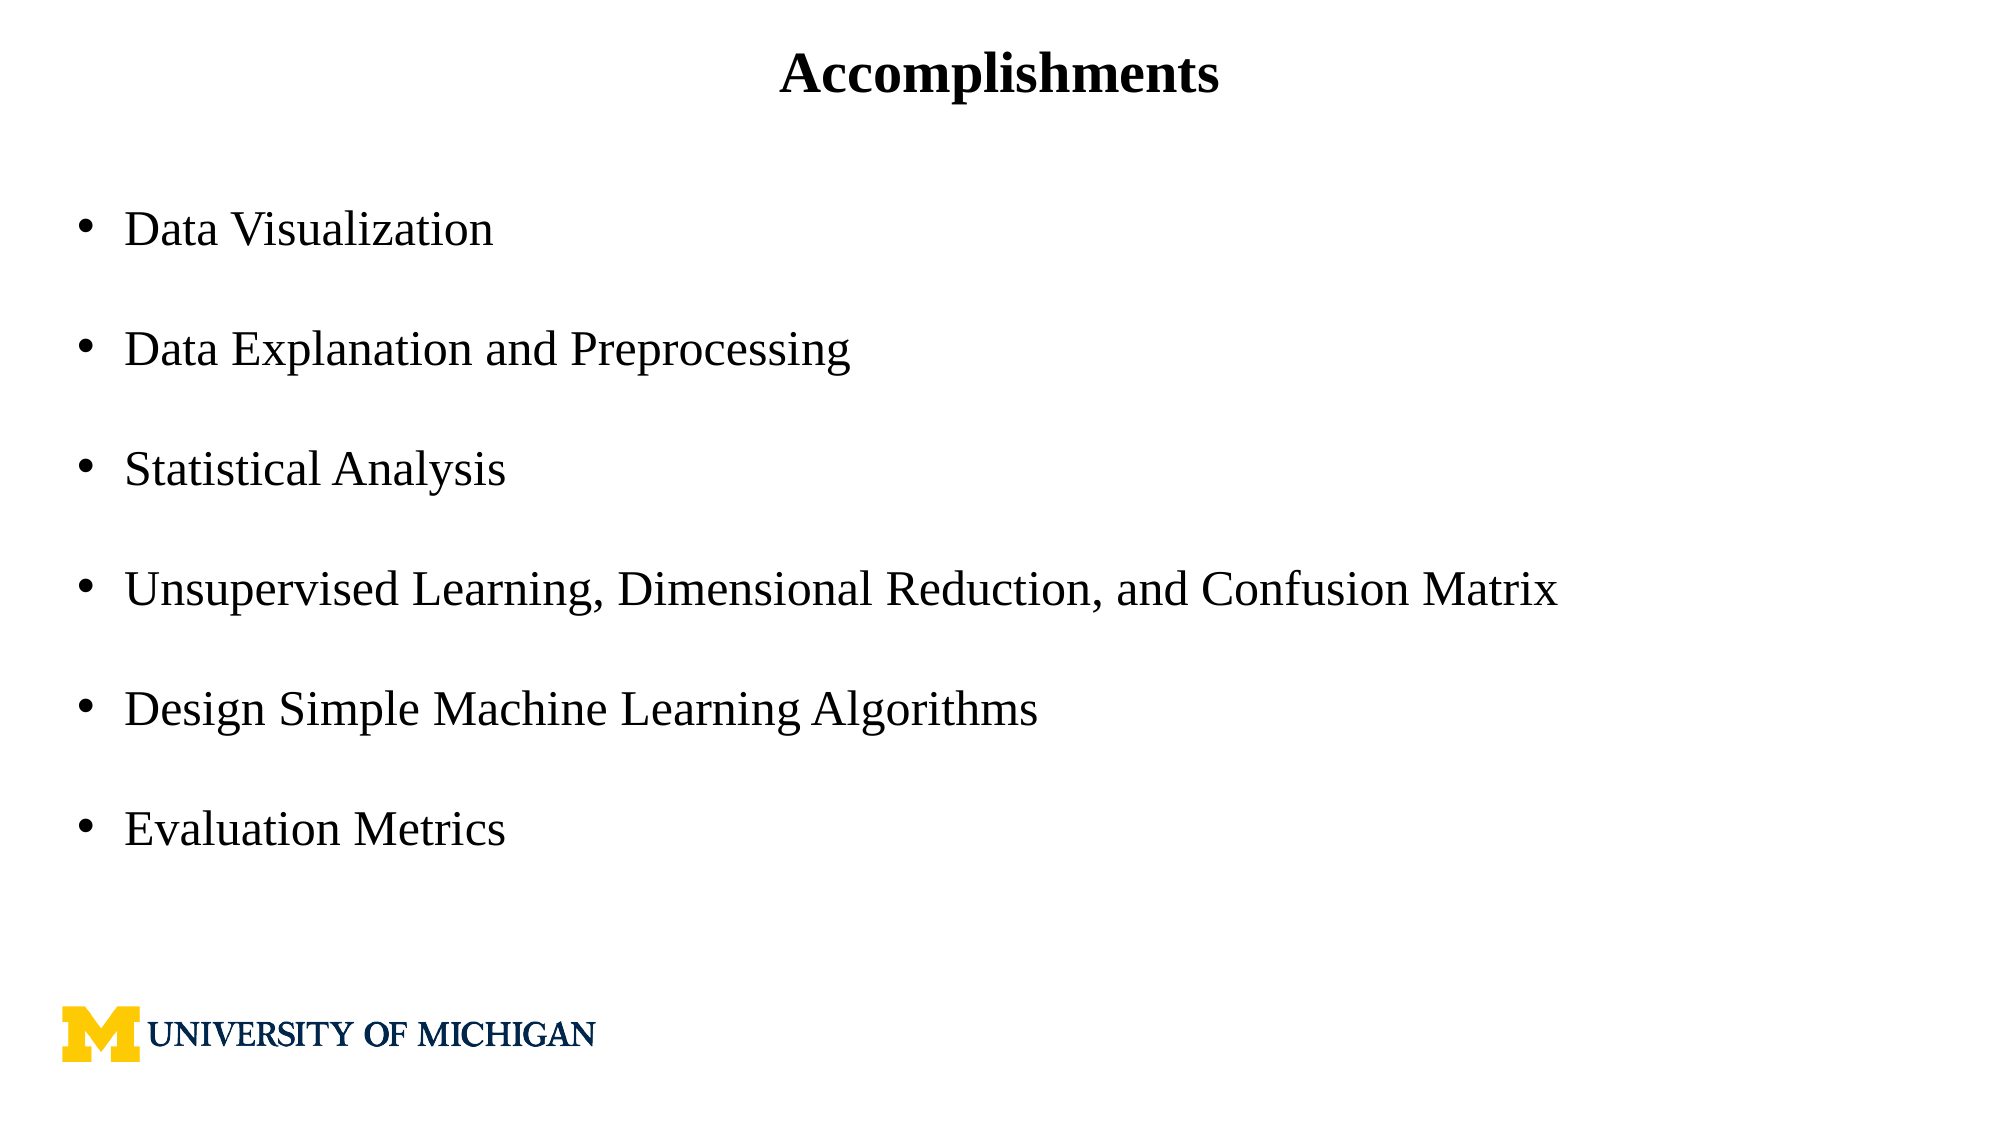

Accomplishments
Data Visualization
Data Explanation and Preprocessing
Statistical Analysis
Unsupervised Learning, Dimensional Reduction, and Confusion Matrix
Design Simple Machine Learning Algorithms
Evaluation Metrics